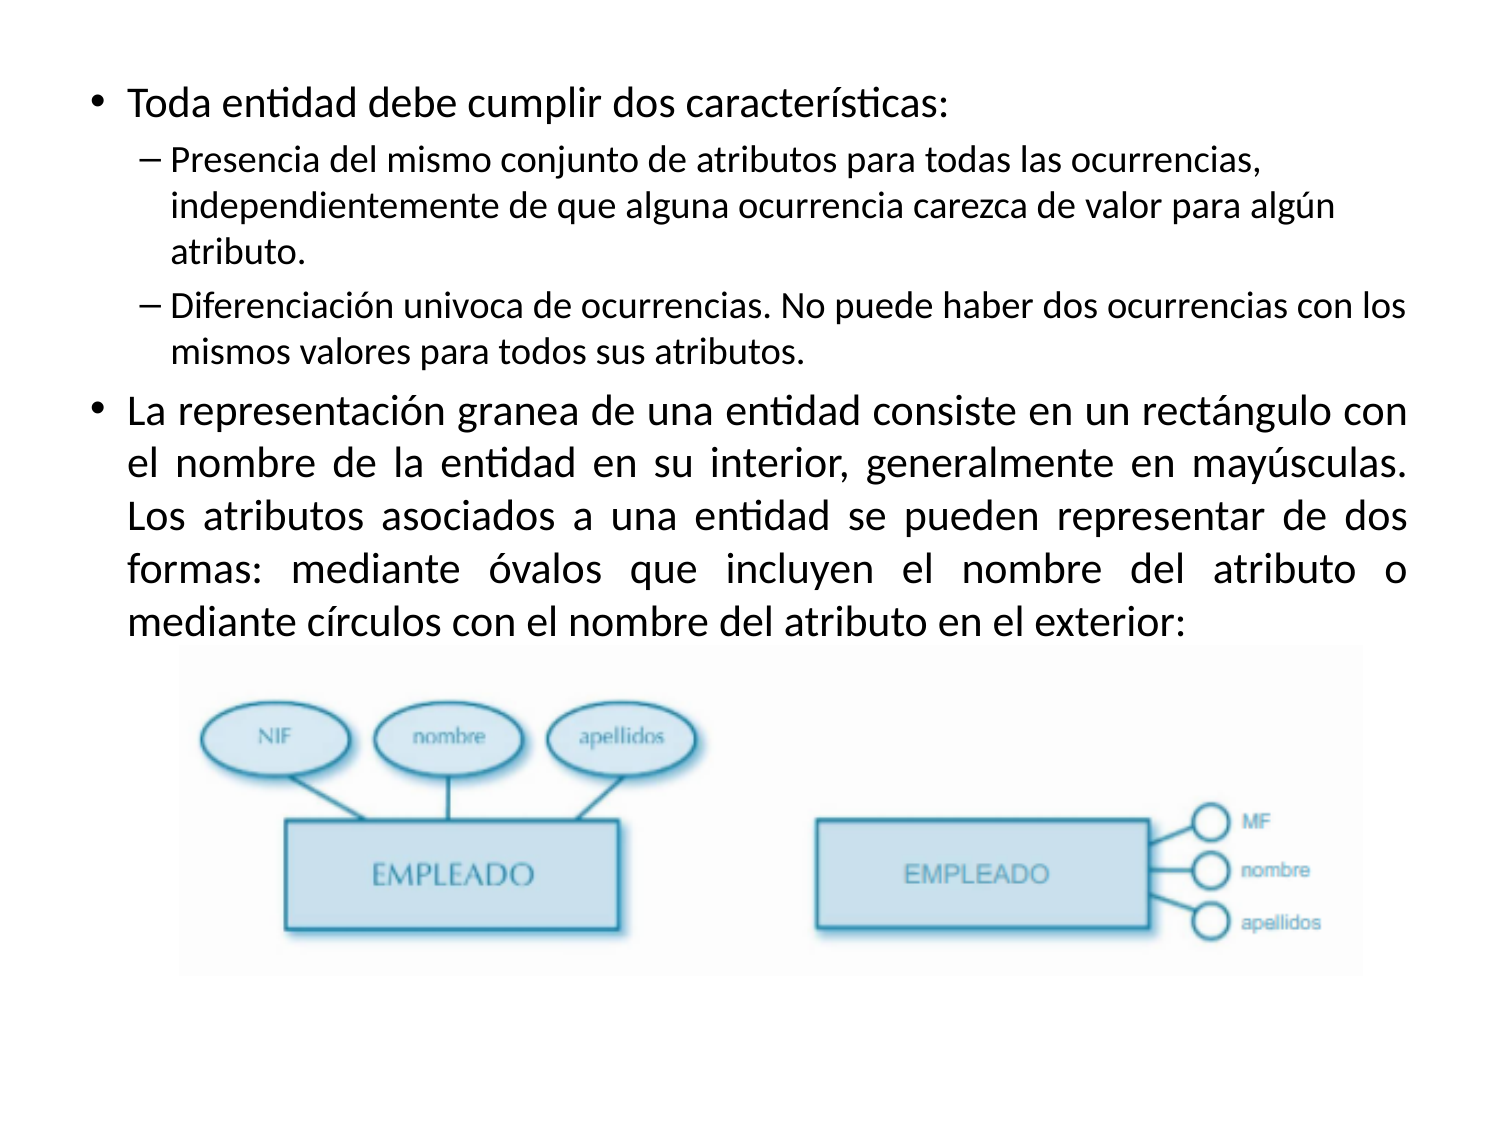

# Toda entidad debe cumplir dos características:
Presencia del mismo conjunto de atributos para todas las ocurrencias, independientemente de que alguna ocurrencia carezca de valor para algún atributo.
Diferenciación univoca de ocurrencias. No puede haber dos ocurrencias con los mismos valores para todos sus atributos.
La representación granea de una entidad consiste en un rectángulo con el nombre de la entidad en su interior, generalmente en mayúsculas. Los atributos asociados a una entidad se pueden representar de dos formas: mediante óvalos que incluyen el nombre del atributo o mediante círculos con el nombre del atributo en el exterior: